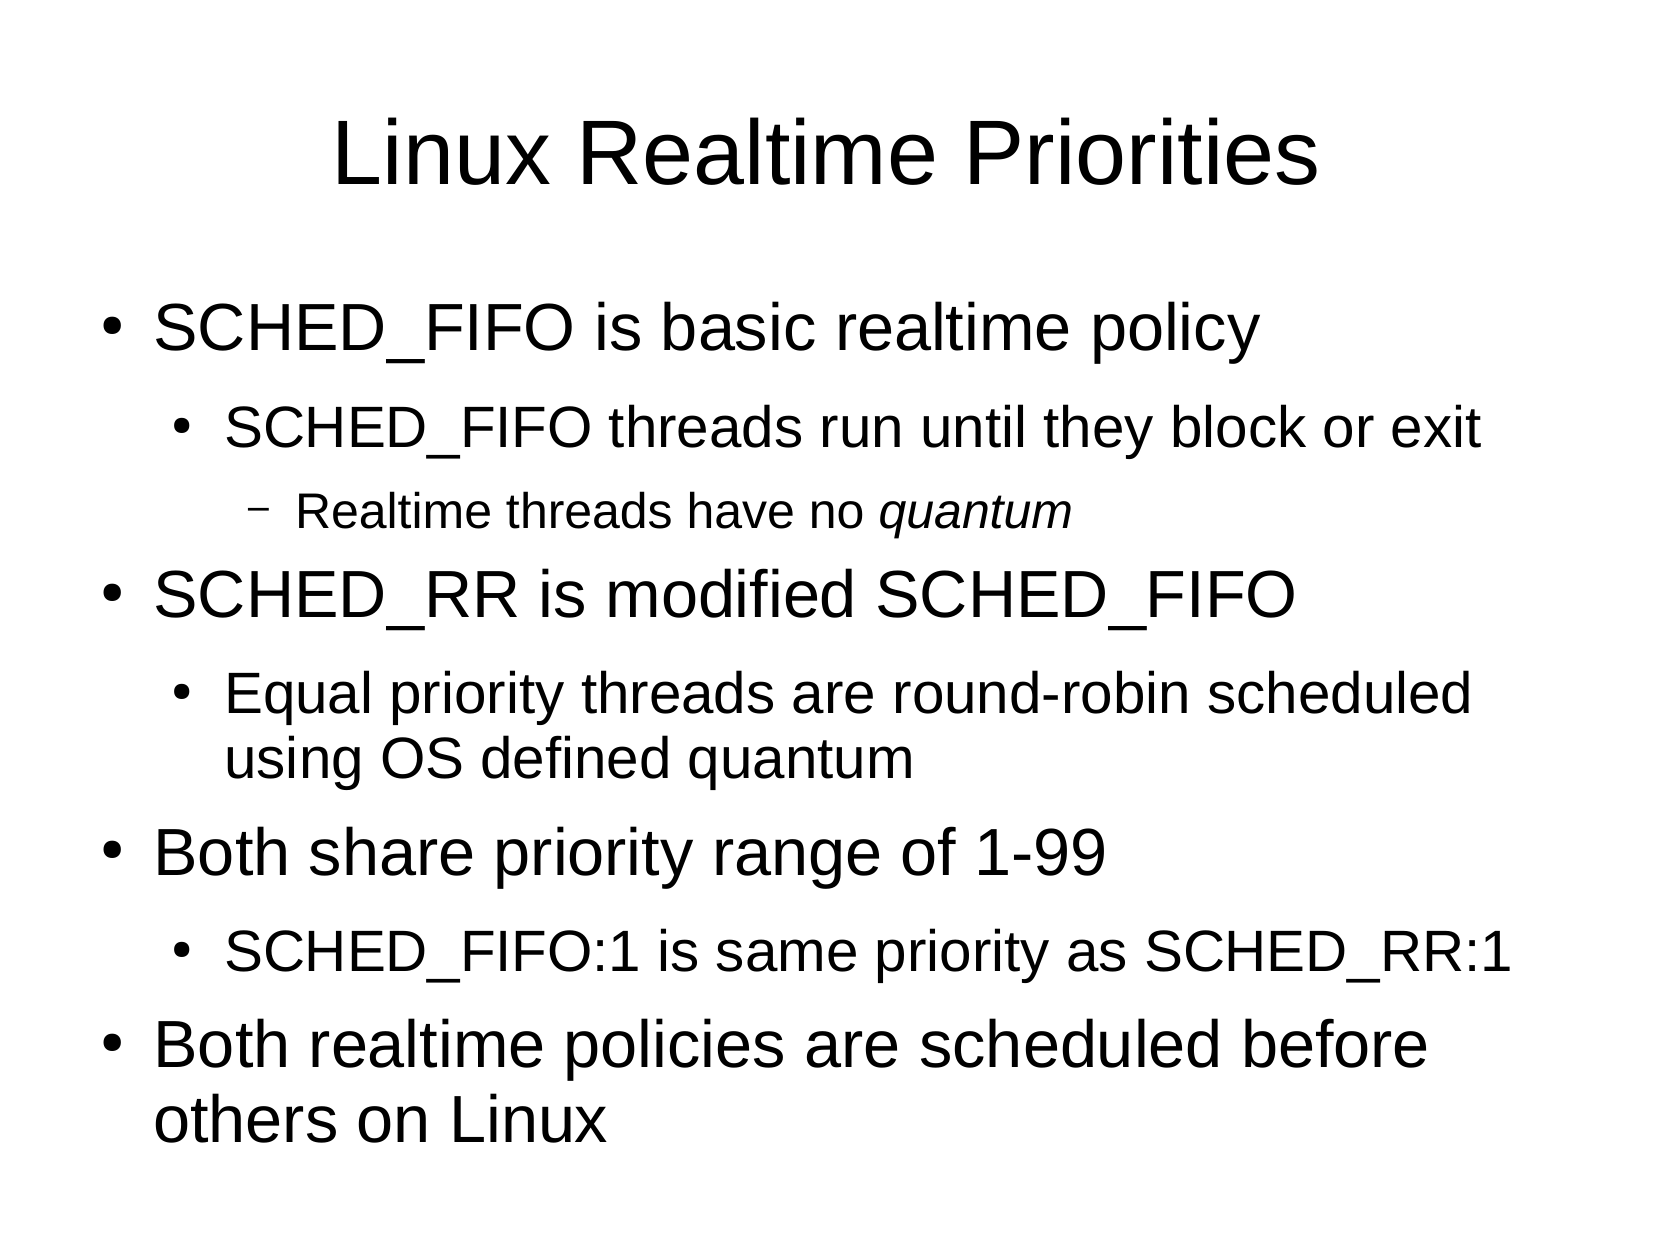

# Linux Realtime Priorities
SCHED_FIFO is basic realtime policy
SCHED_FIFO threads run until they block or exit
Realtime threads have no quantum
SCHED_RR is modified SCHED_FIFO
Equal priority threads are round-robin scheduled using OS defined quantum
Both share priority range of 1-99
SCHED_FIFO:1 is same priority as SCHED_RR:1
Both realtime policies are scheduled before others on Linux